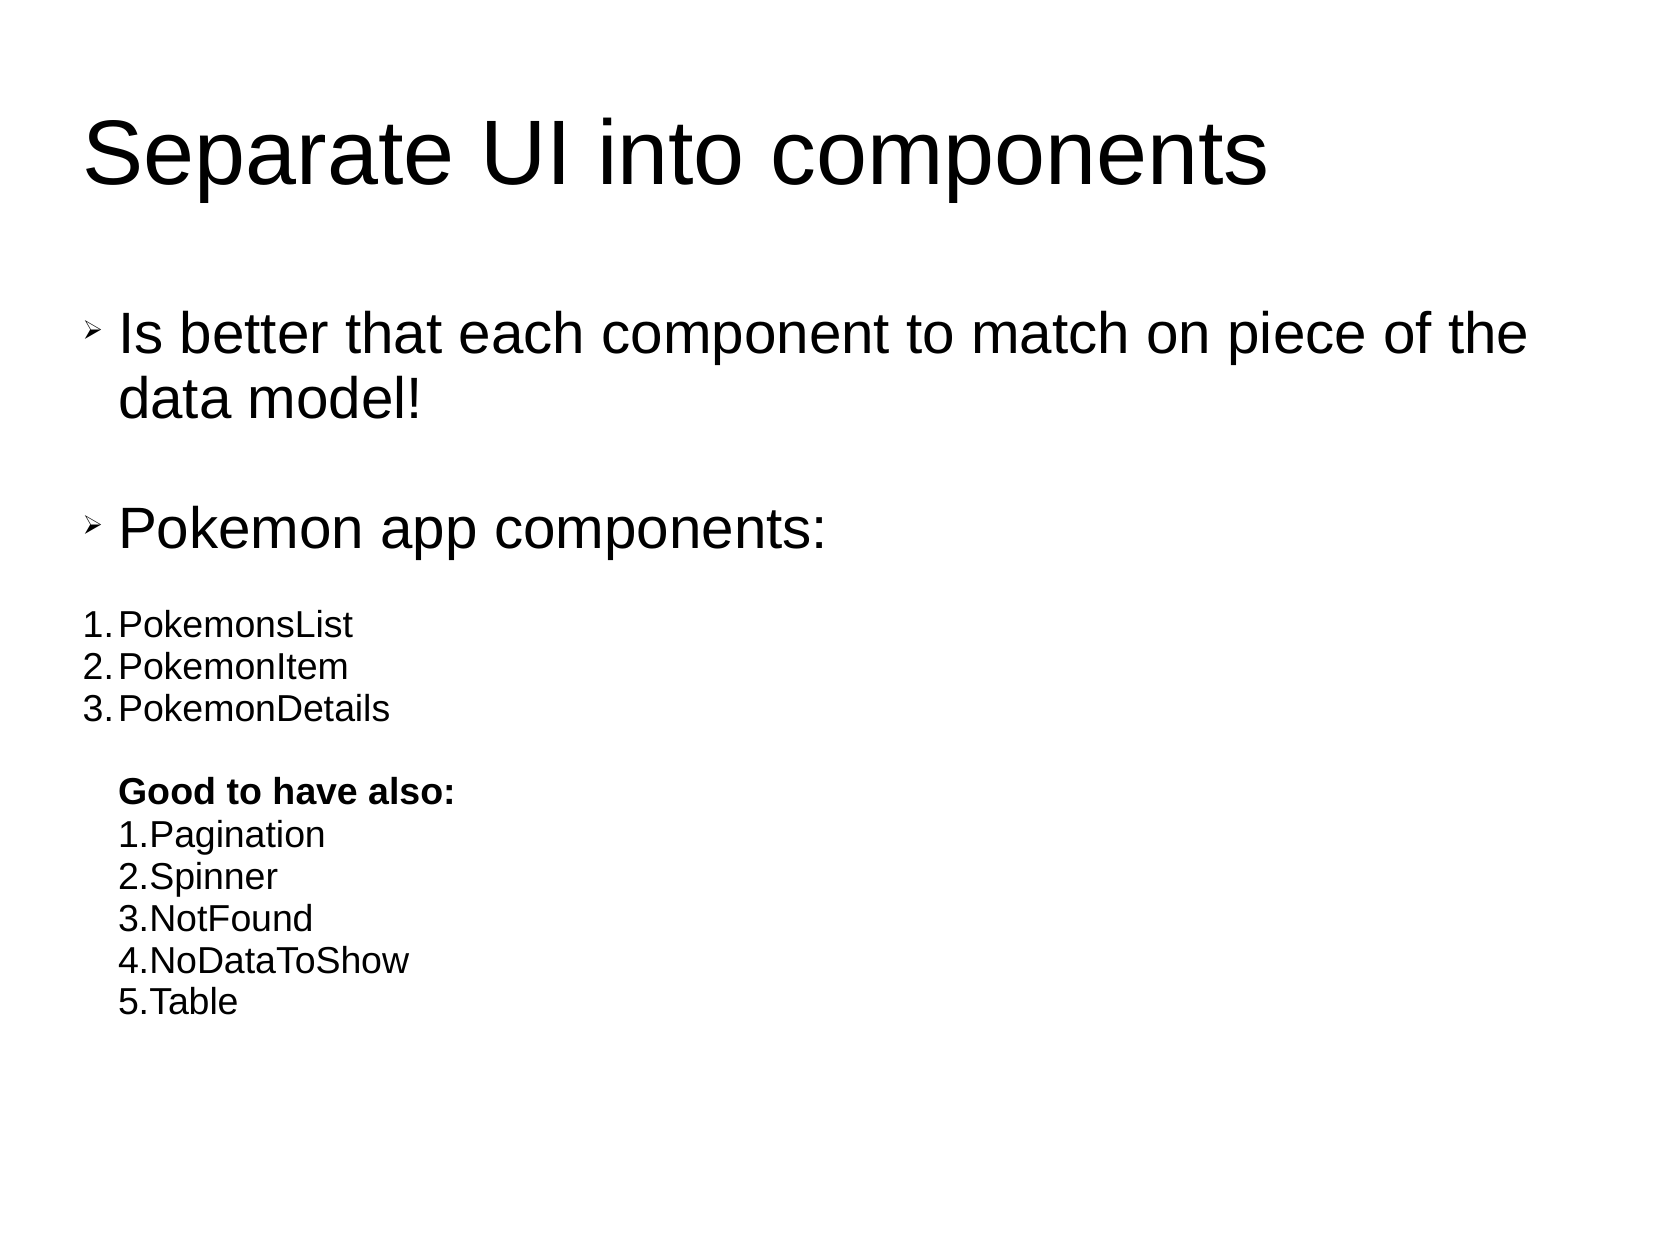

# Separate UI into components
Is better that each component to match on piece of the data model!
Pokemon app components:
PokemonsList
PokemonItem
PokemonDetails
Good to have also:
1.Pagination
2.Spinner
3.NotFound
4.NoDataToShow
5.Table